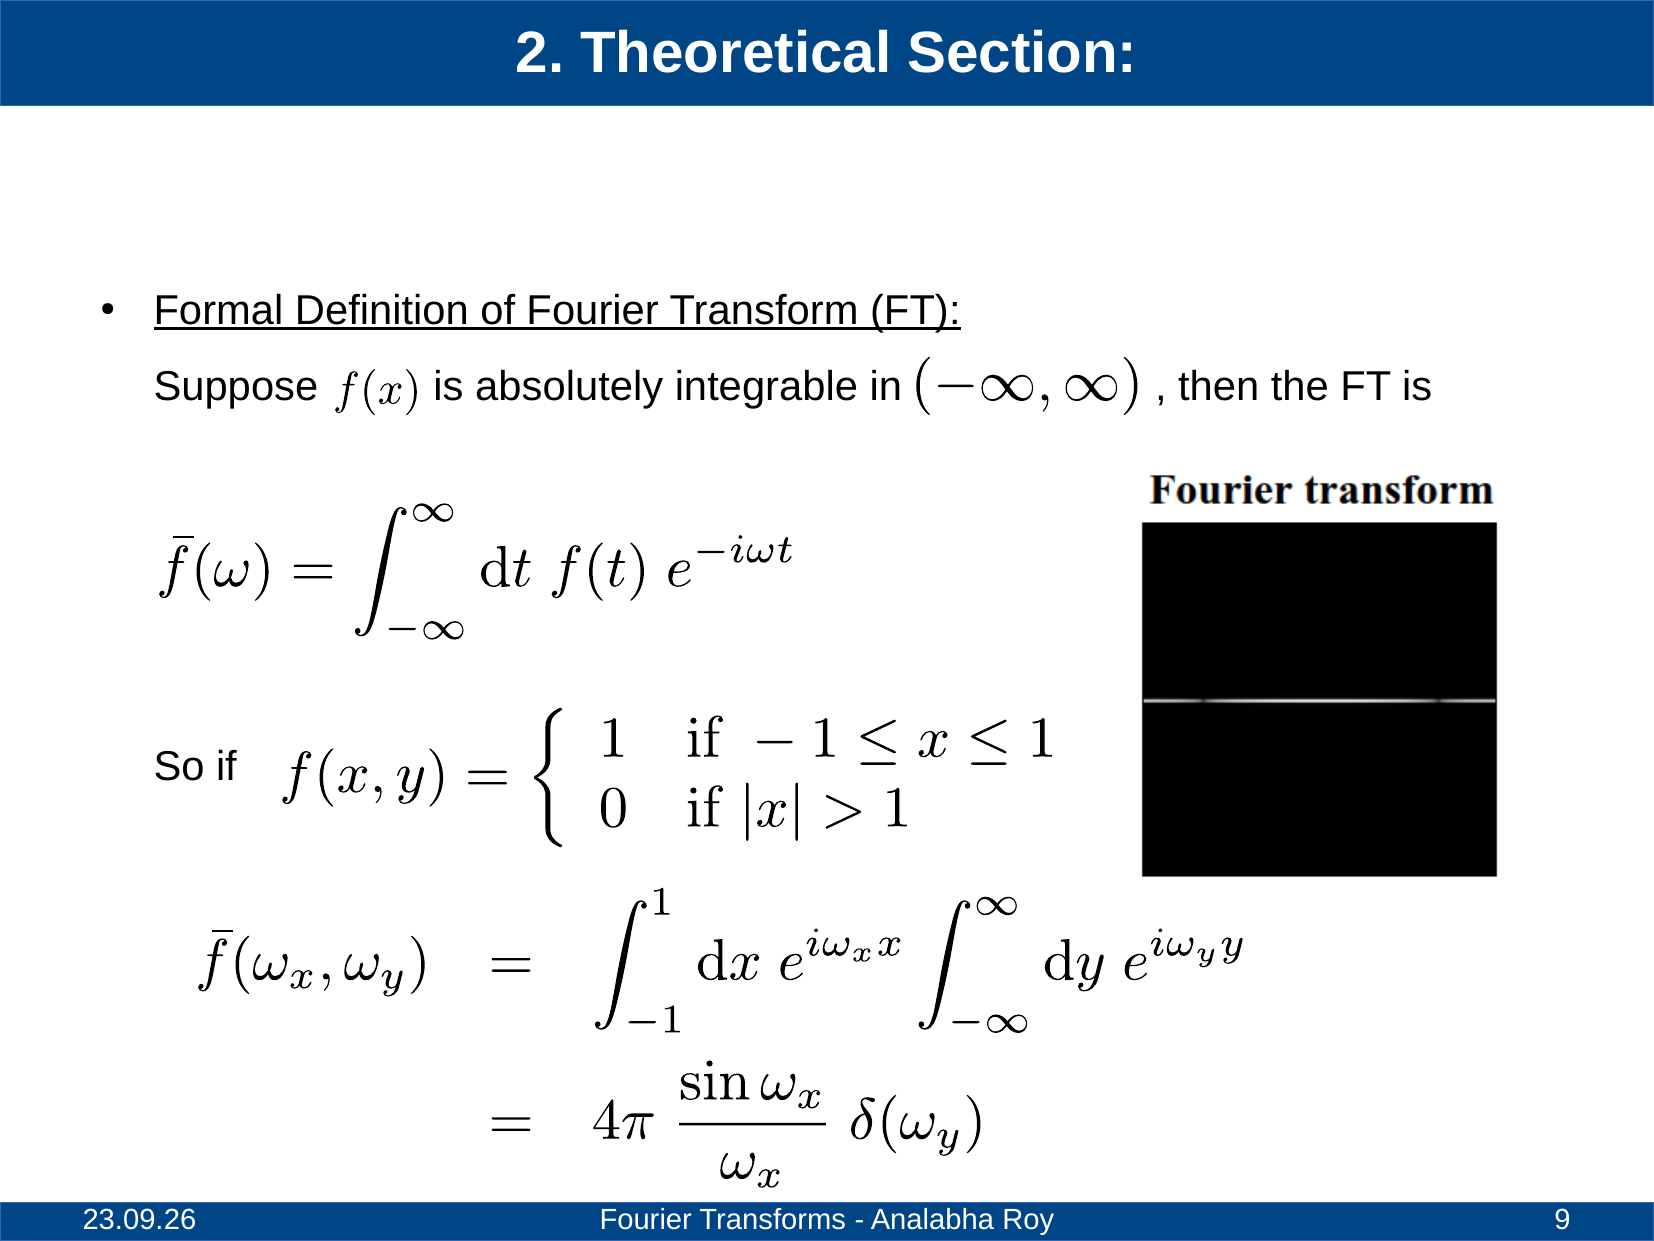

# 2. Theoretical Section:
Formal Definition of Fourier Transform (FT):
Suppose is absolutely integrable in , then the FT is
So if
Your name here (insert->page number)
9